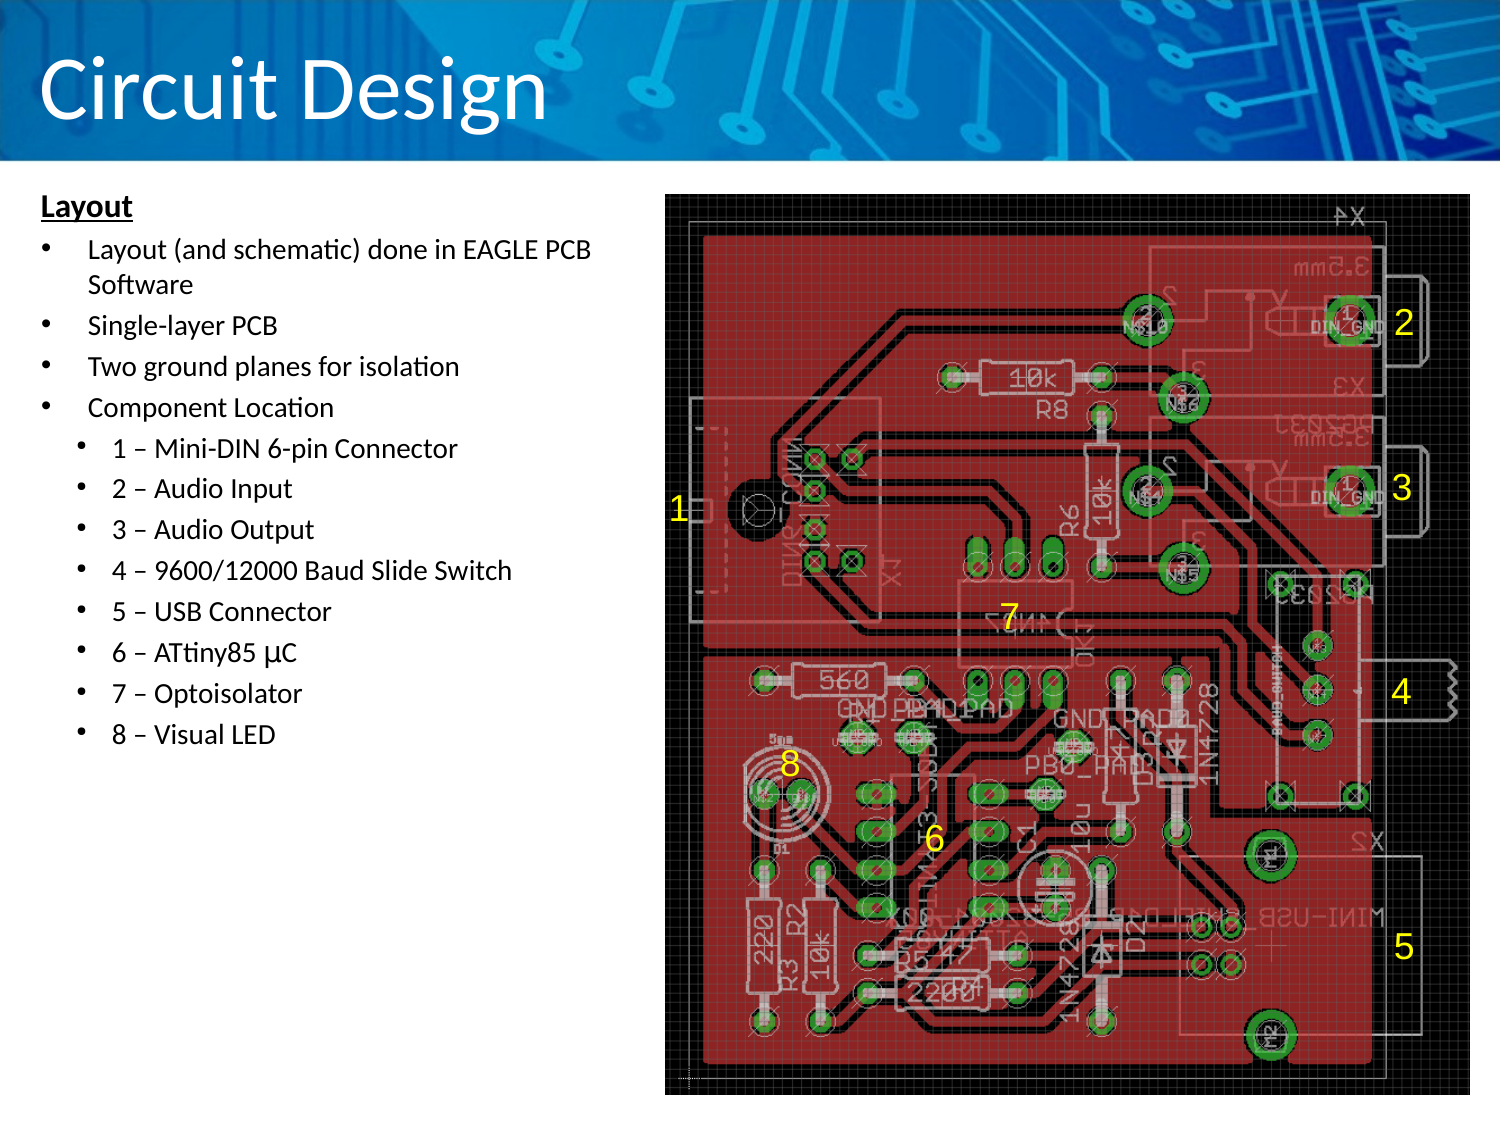

# Circuit Design
Layout
Layout (and schematic) done in EAGLE PCB Software
Single-layer PCB
Two ground planes for isolation
Component Location
1 – Mini-DIN 6-pin Connector
2 – Audio Input
3 – Audio Output
4 – 9600/12000 Baud Slide Switch
5 – USB Connector
6 – ATtiny85 μC
7 – Optoisolator
8 – Visual LED
2
3
1
7
4
8
6
5